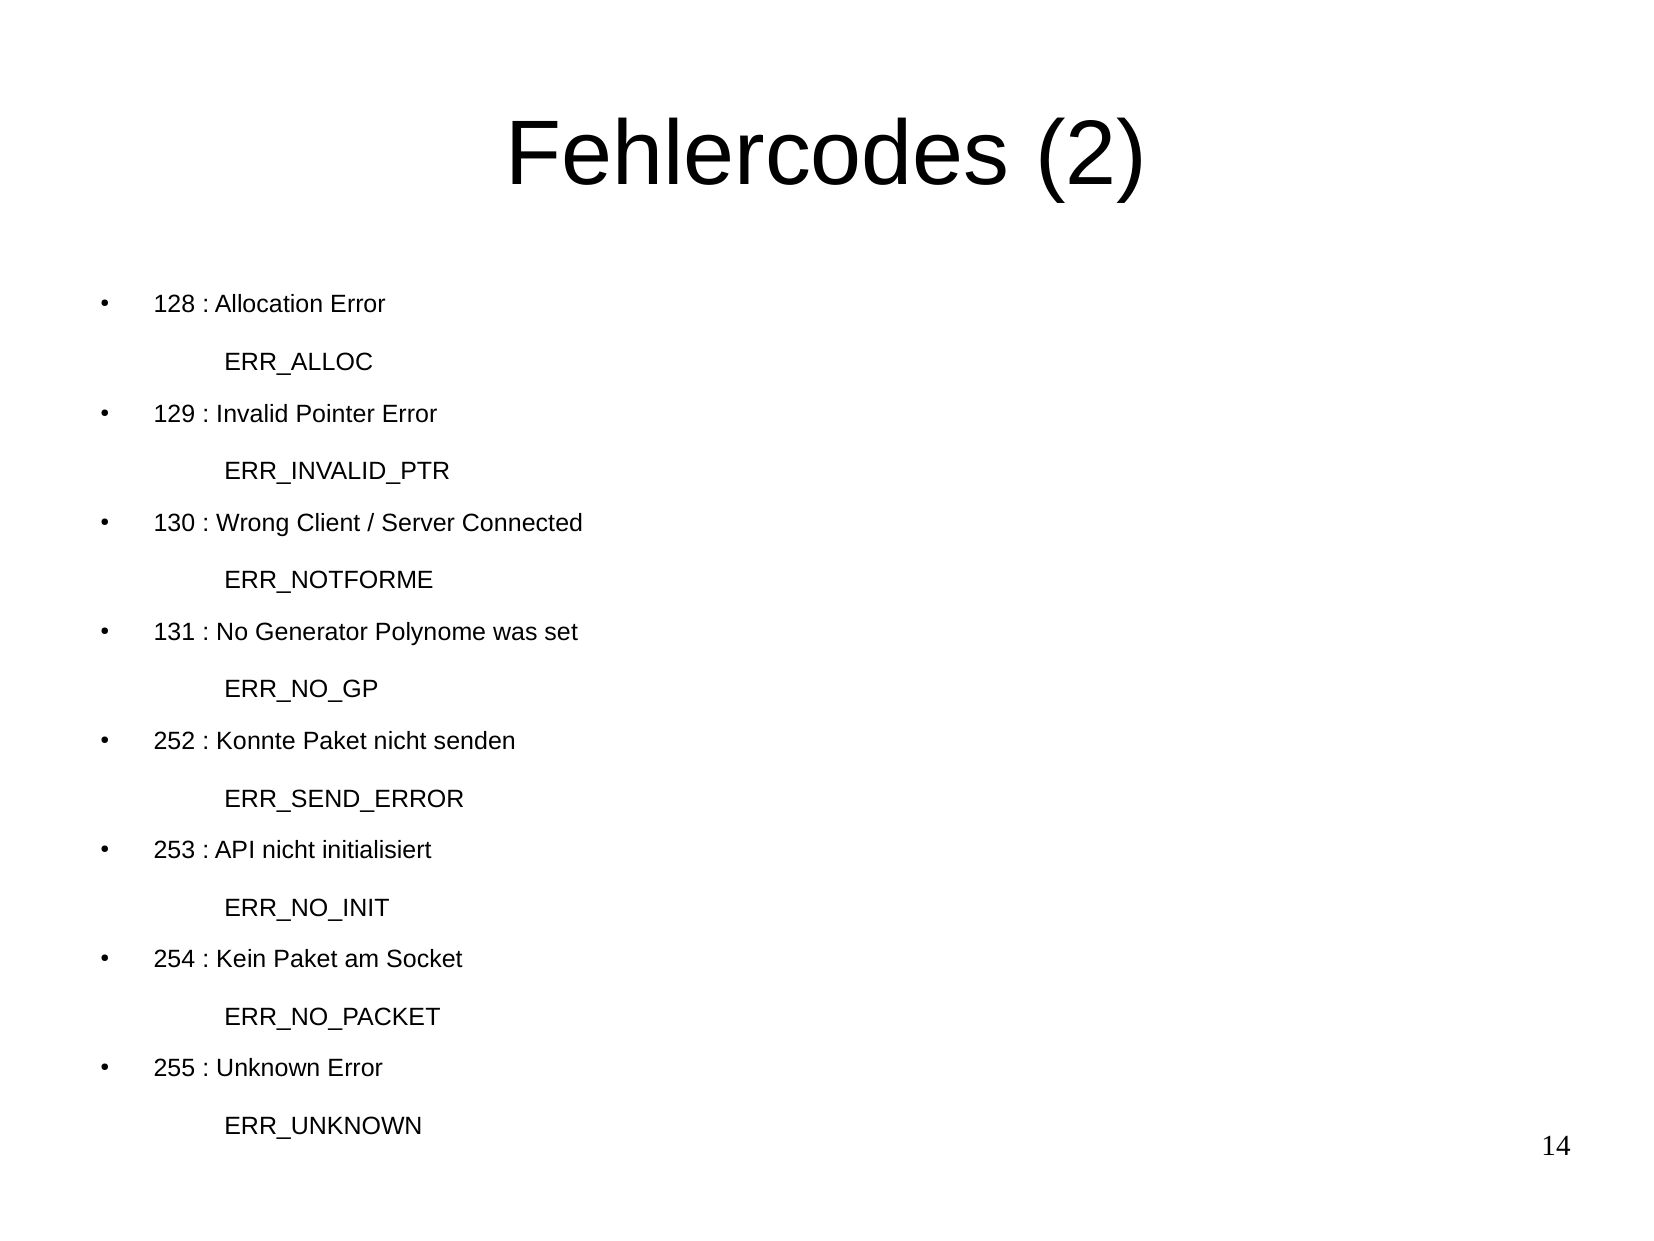

# Fehlercodes (2)
128 : Allocation Error
ERR_ALLOC
129 : Invalid Pointer Error
ERR_INVALID_PTR
130 : Wrong Client / Server Connected
ERR_NOTFORME
131 : No Generator Polynome was set
ERR_NO_GP
252 : Konnte Paket nicht senden
ERR_SEND_ERROR
253 : API nicht initialisiert
ERR_NO_INIT
254 : Kein Paket am Socket
ERR_NO_PACKET
255 : Unknown Error
ERR_UNKNOWN
14